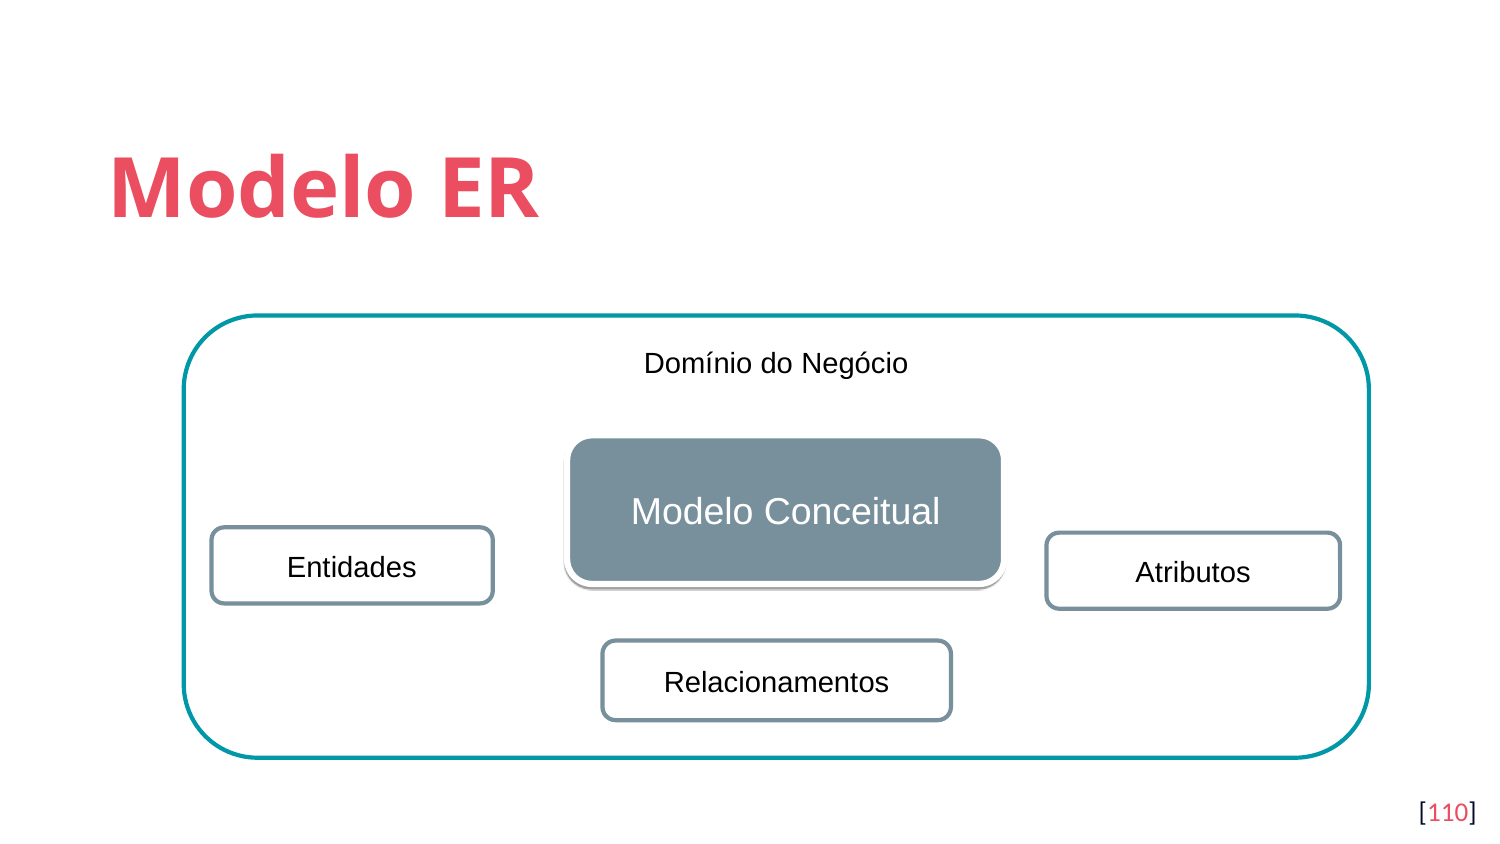

Modelo ER
Domínio do Negócio
Modelo Conceitual
Entidades
Atributos
Relacionamentos